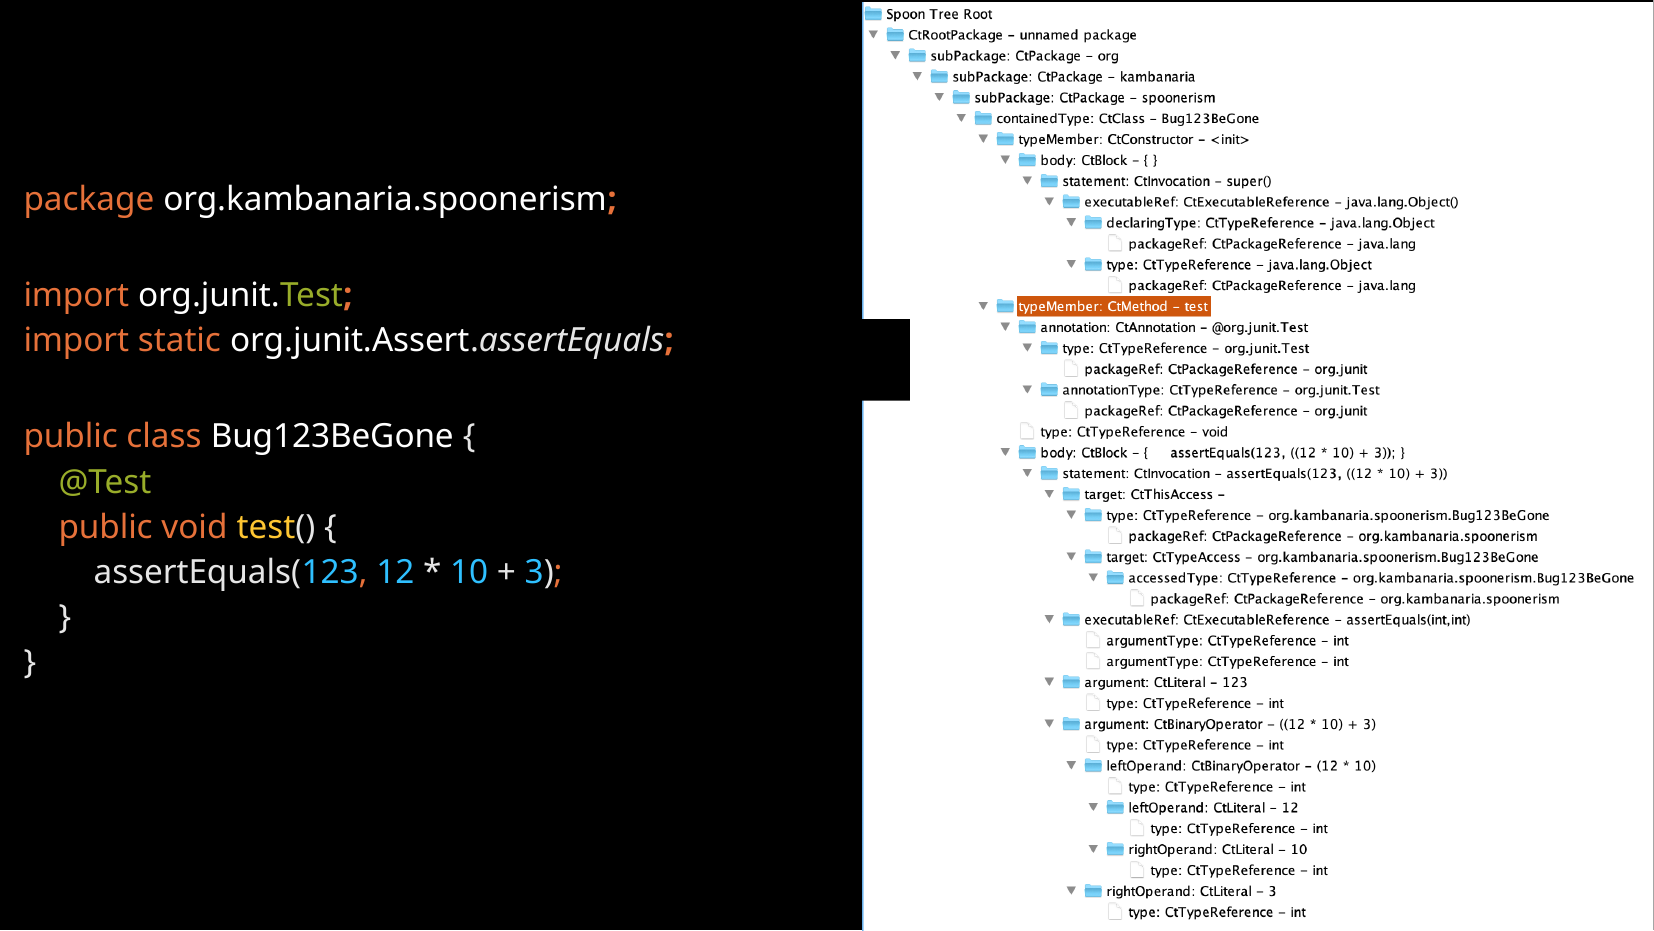

# package org.kambanaria.spoonerism;
import org.junit.Test;
import static org.junit.Assert.assertEquals;
public class Bug123BeGone {
 @Test
 public void test() {
 assertEquals(123, 12 * 10 + 3);
 }
}